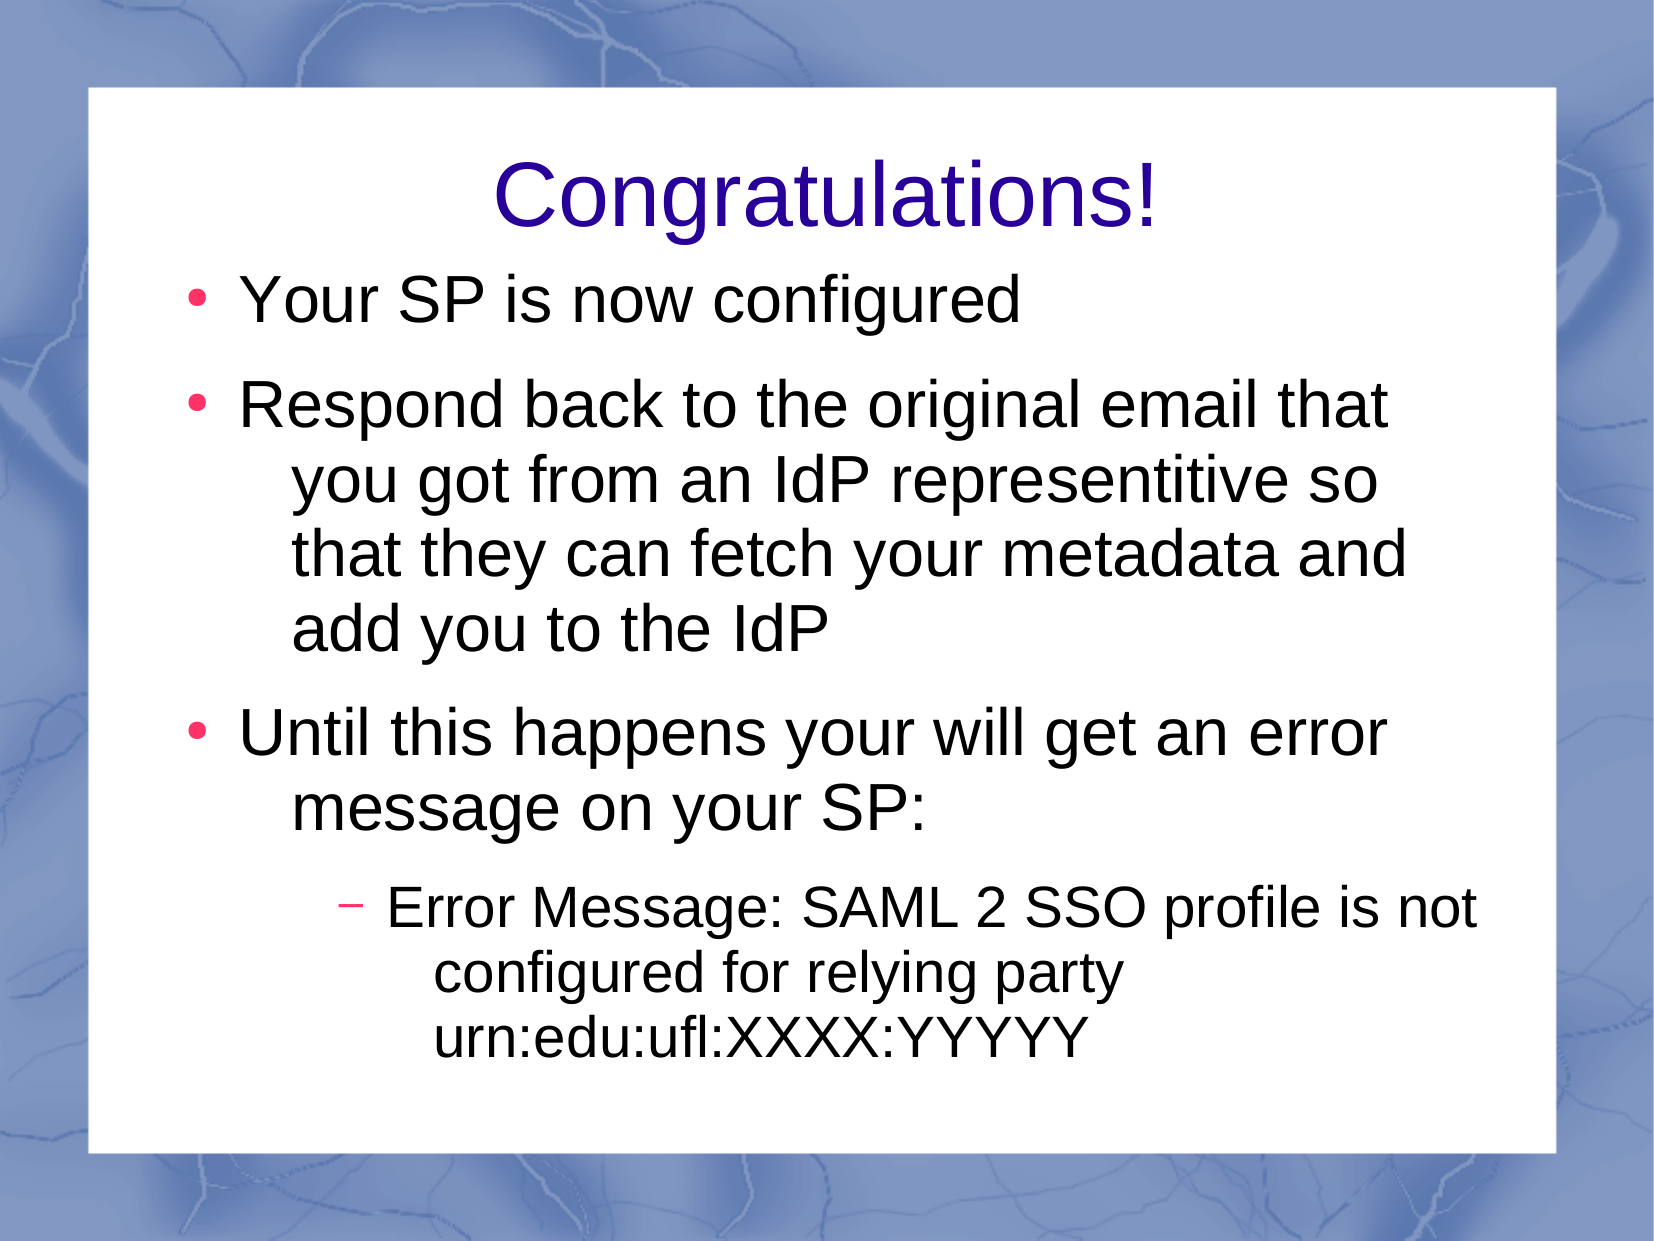

# Congratulations!
Your SP is now configured
Respond back to the original email that you got from an IdP representitive so that they can fetch your metadata and add you to the IdP
Until this happens your will get an error message on your SP:
Error Message: SAML 2 SSO profile is not configured for relying party urn:edu:ufl:XXXX:YYYYY